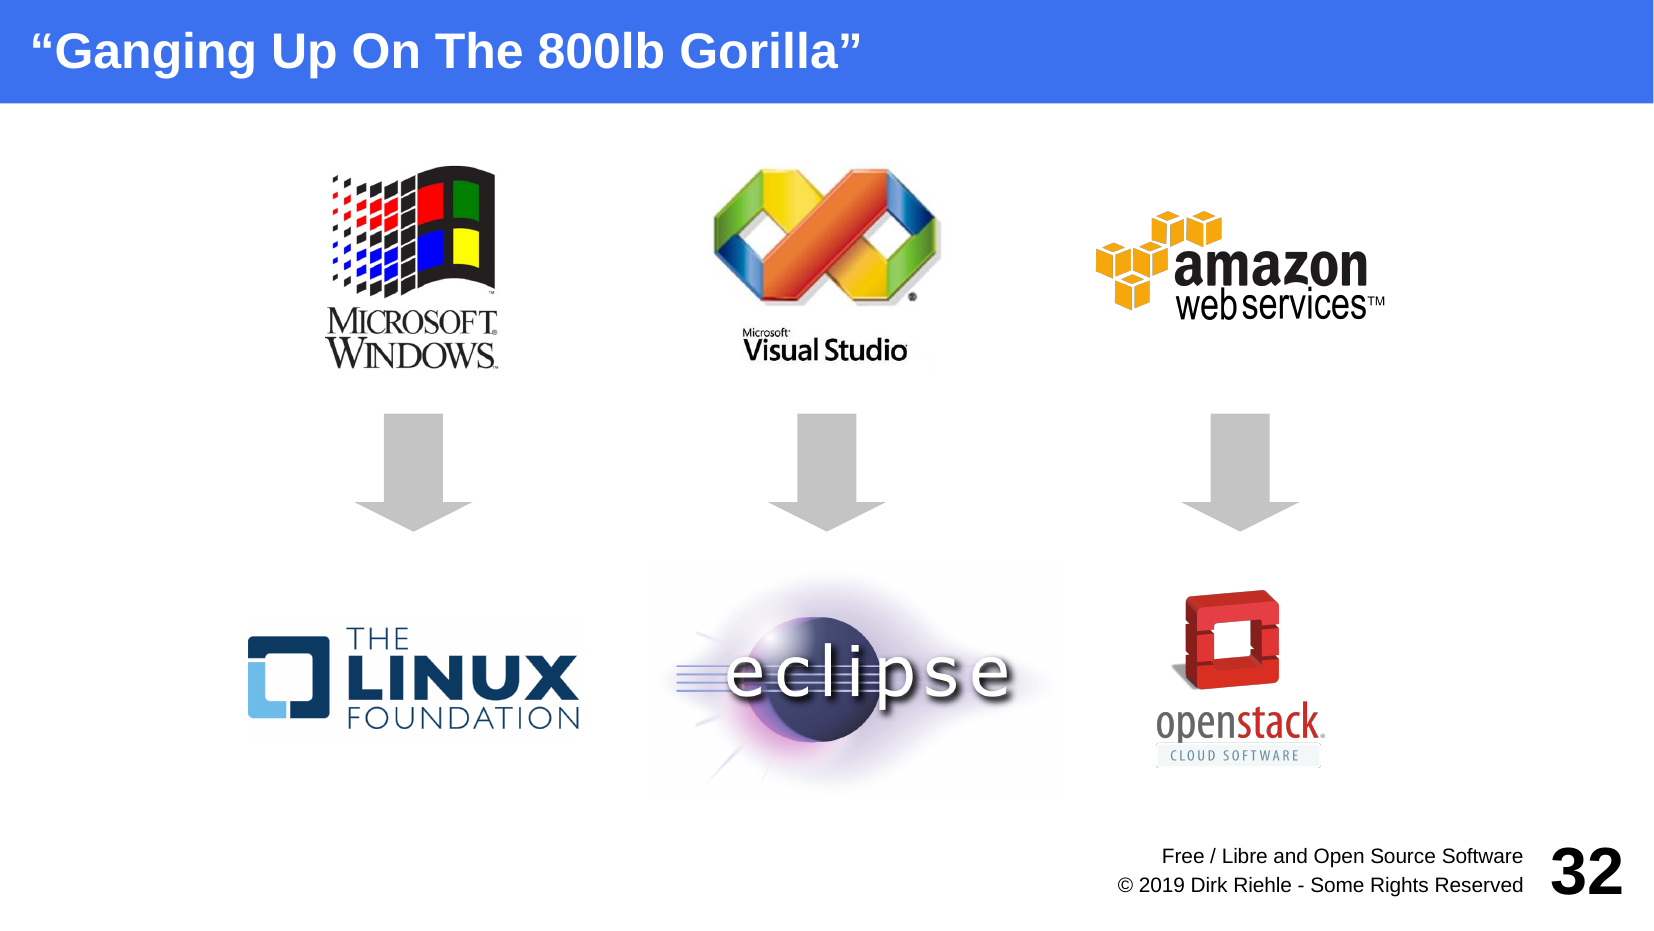

# “Ganging Up On The 800lb Gorilla”
Free / Libre and Open Source Software
32
© 2019 Dirk Riehle - Some Rights Reserved